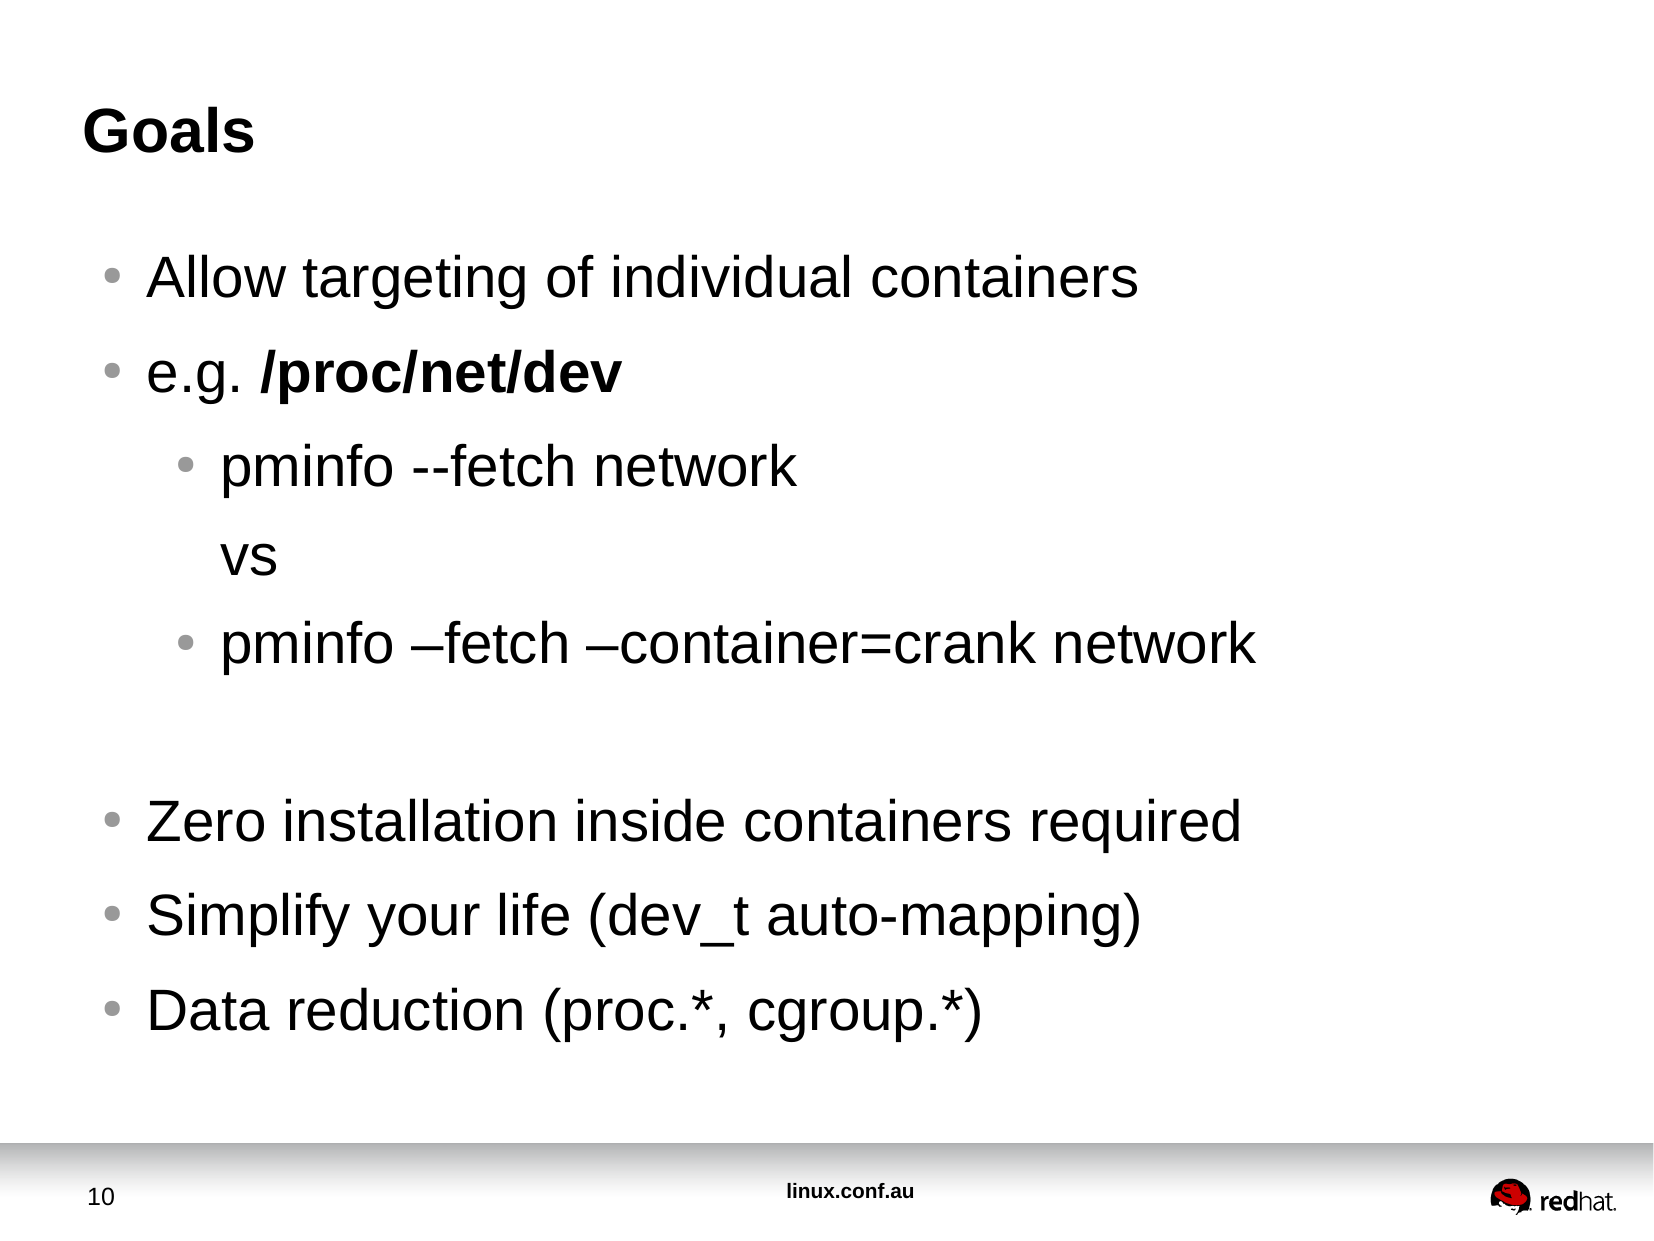

# Goals
Allow targeting of individual containers
e.g. /proc/net/dev
pminfo --fetch network
vs
pminfo –fetch –container=crank network
Zero installation inside containers required
Simplify your life (dev_t auto-mapping)
Data reduction (proc.*, cgroup.*)